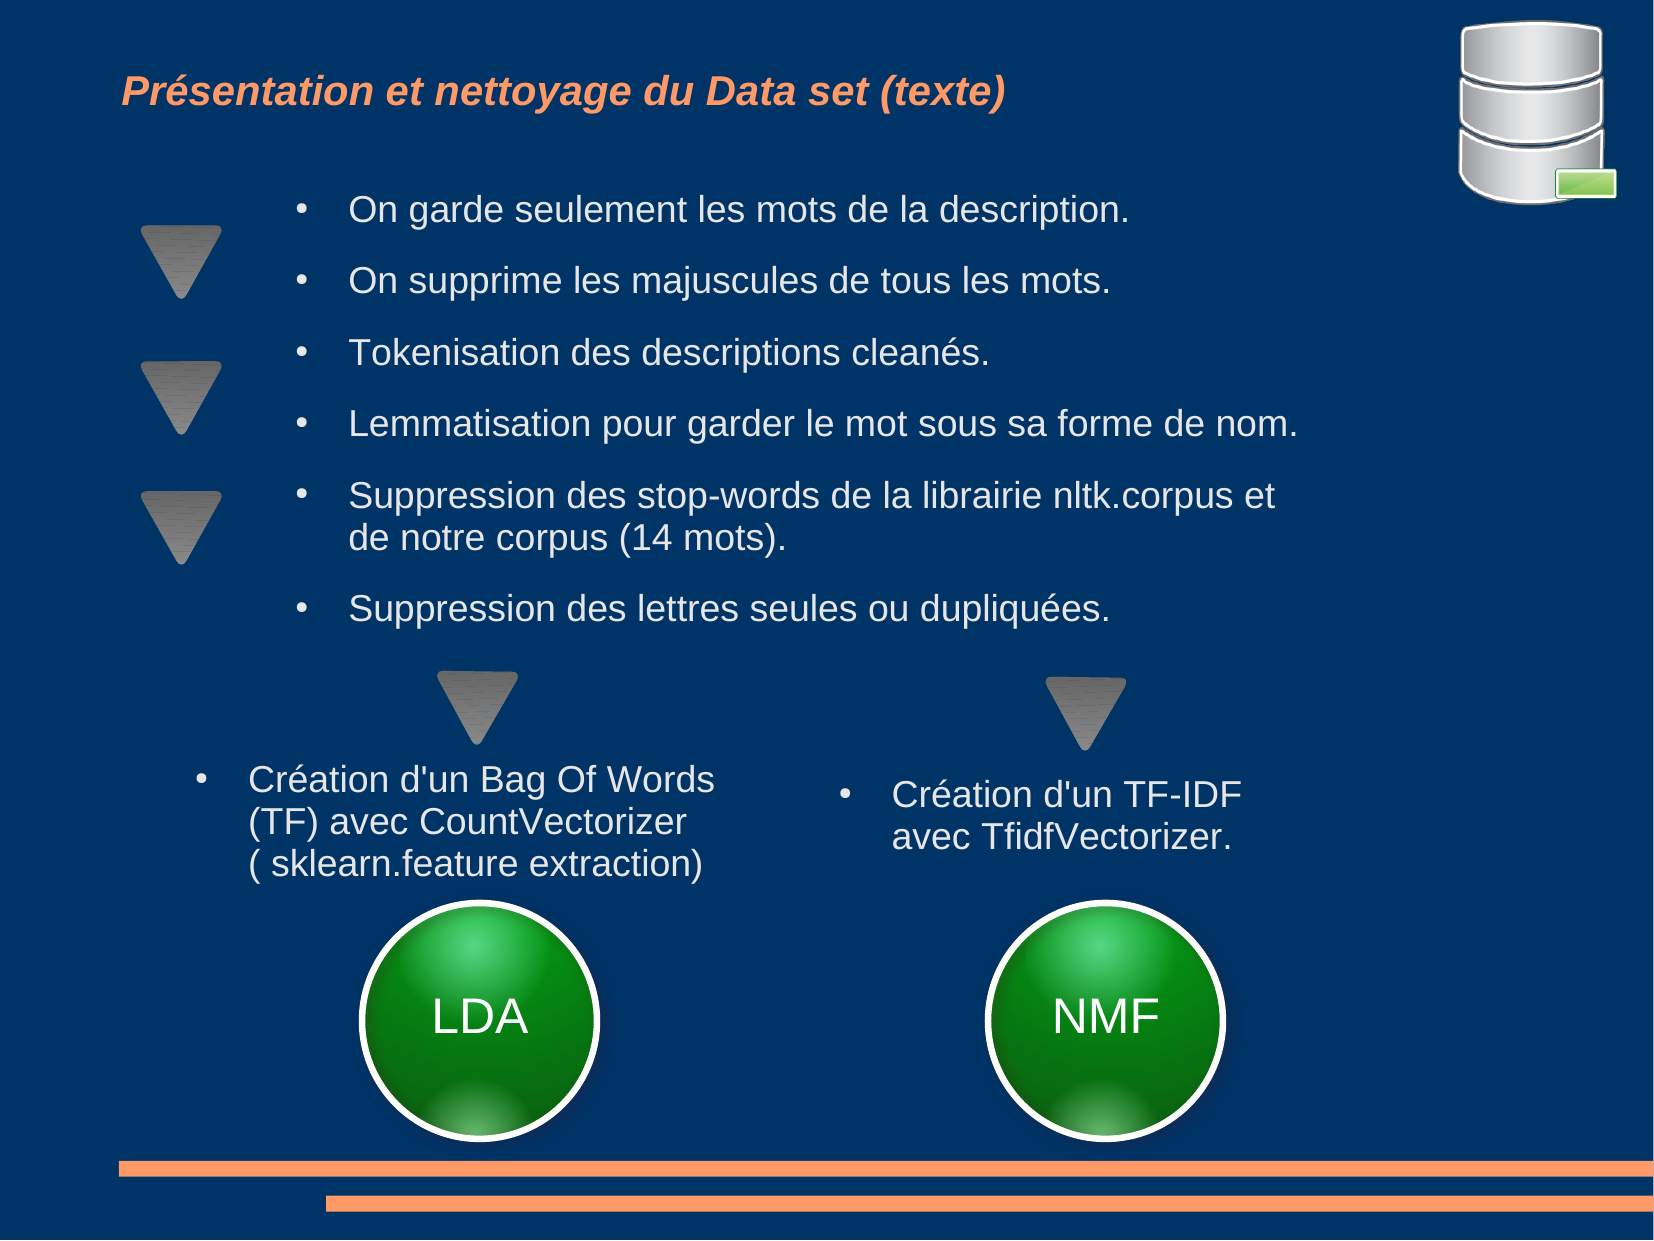

# Présentation et nettoyage du Data set (texte)
On garde seulement les mots de la description.
On supprime les majuscules de tous les mots.
Tokenisation des descriptions cleanés.
Lemmatisation pour garder le mot sous sa forme de nom.
Suppression des stop-words de la librairie nltk.corpus et de notre corpus (14 mots).
Suppression des lettres seules ou dupliquées.
Création d'un Bag Of Words (TF) avec CountVectorizer ( sklearn.feature extraction)
Création d'un TF-IDF avec TfidfVectorizer.
LDA
NMF